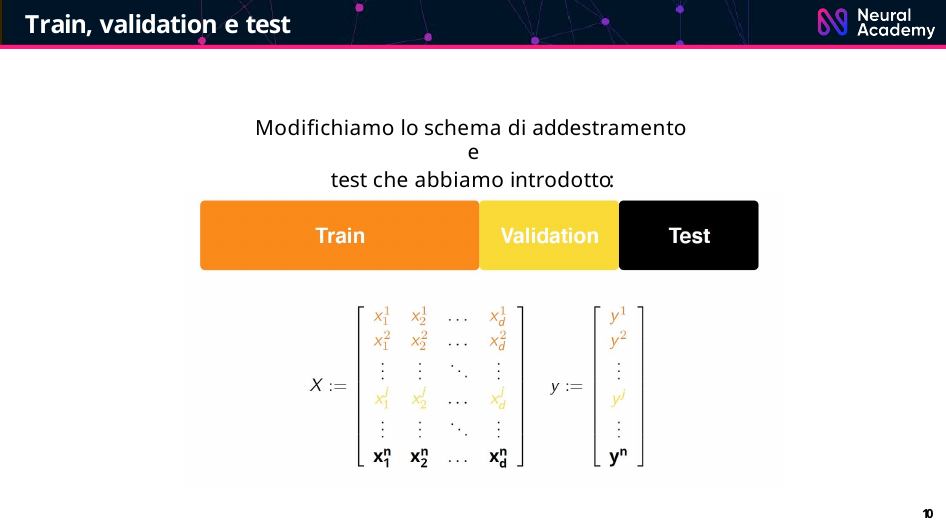

Train, validation e test
Modiﬁchiamo lo schema di addestramento e
test che abbiamo introdotto: